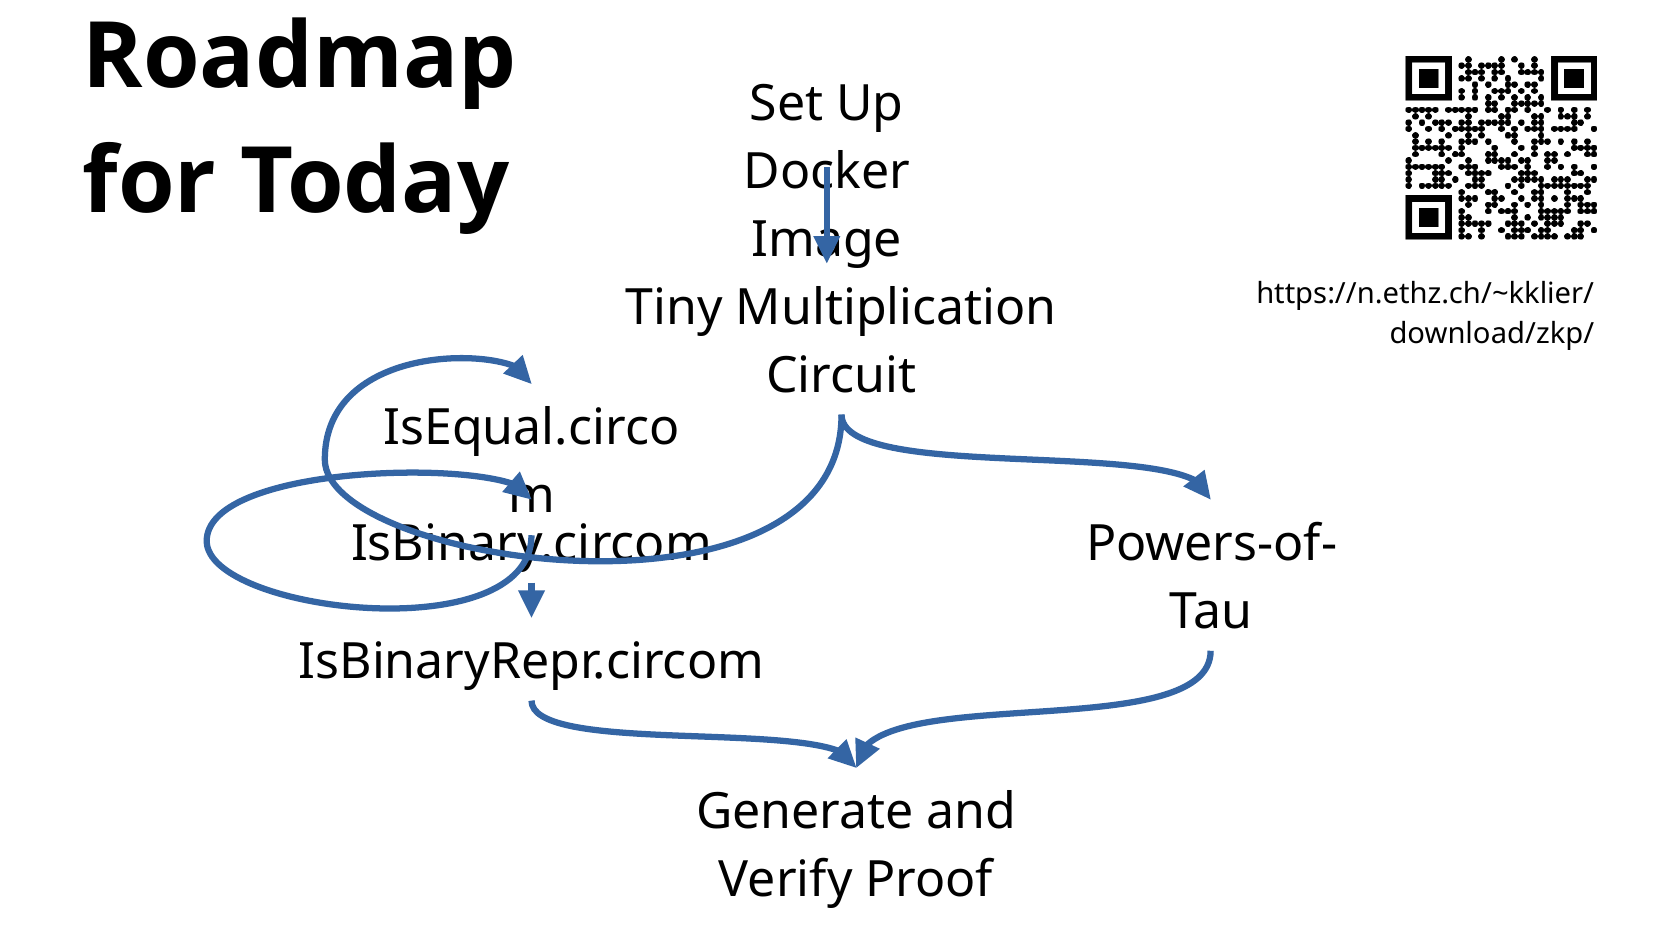

# Roadmap for Today
Set Up Docker Image
Tiny Multiplication Circuit
https://n.ethz.ch/~kklier/download/zkp/
IsEqual.circom
IsBinary.circom
Powers-of-Tau
IsBinaryRepr.circom
Generate and Verify Proof